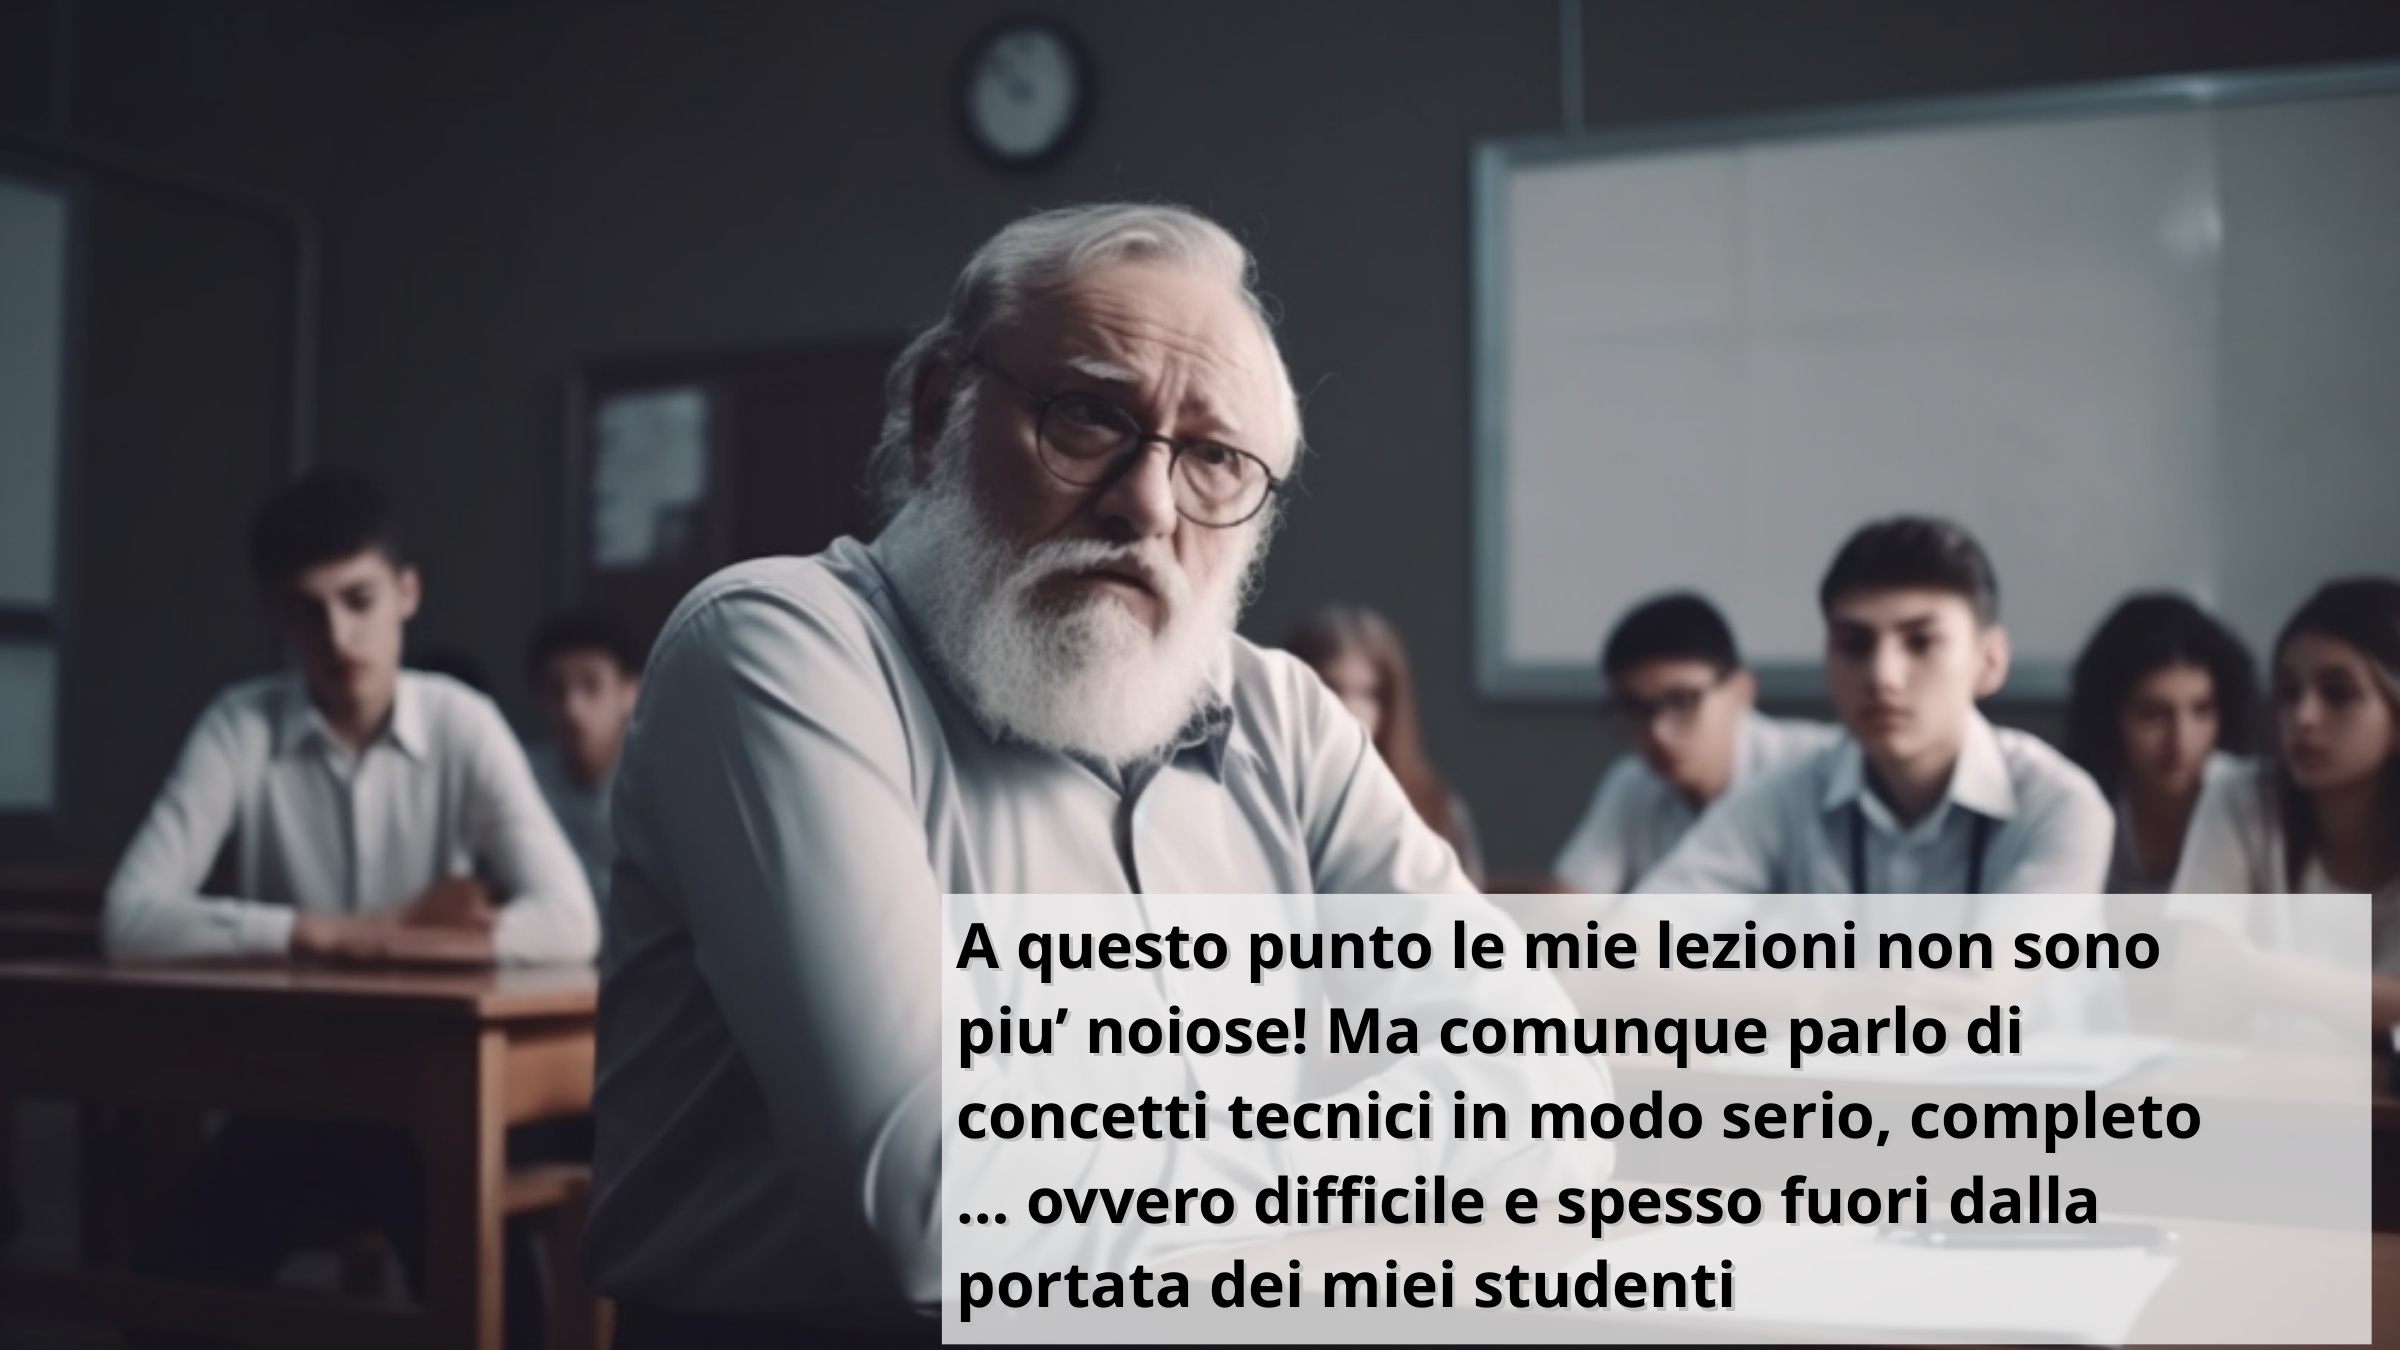

A questo punto le mie lezioni non sono
piu’ noiose! Ma comunque parlo di
concetti tecnici in modo serio, completo
… ovvero difficile e spesso fuori dalla
portata dei miei studenti